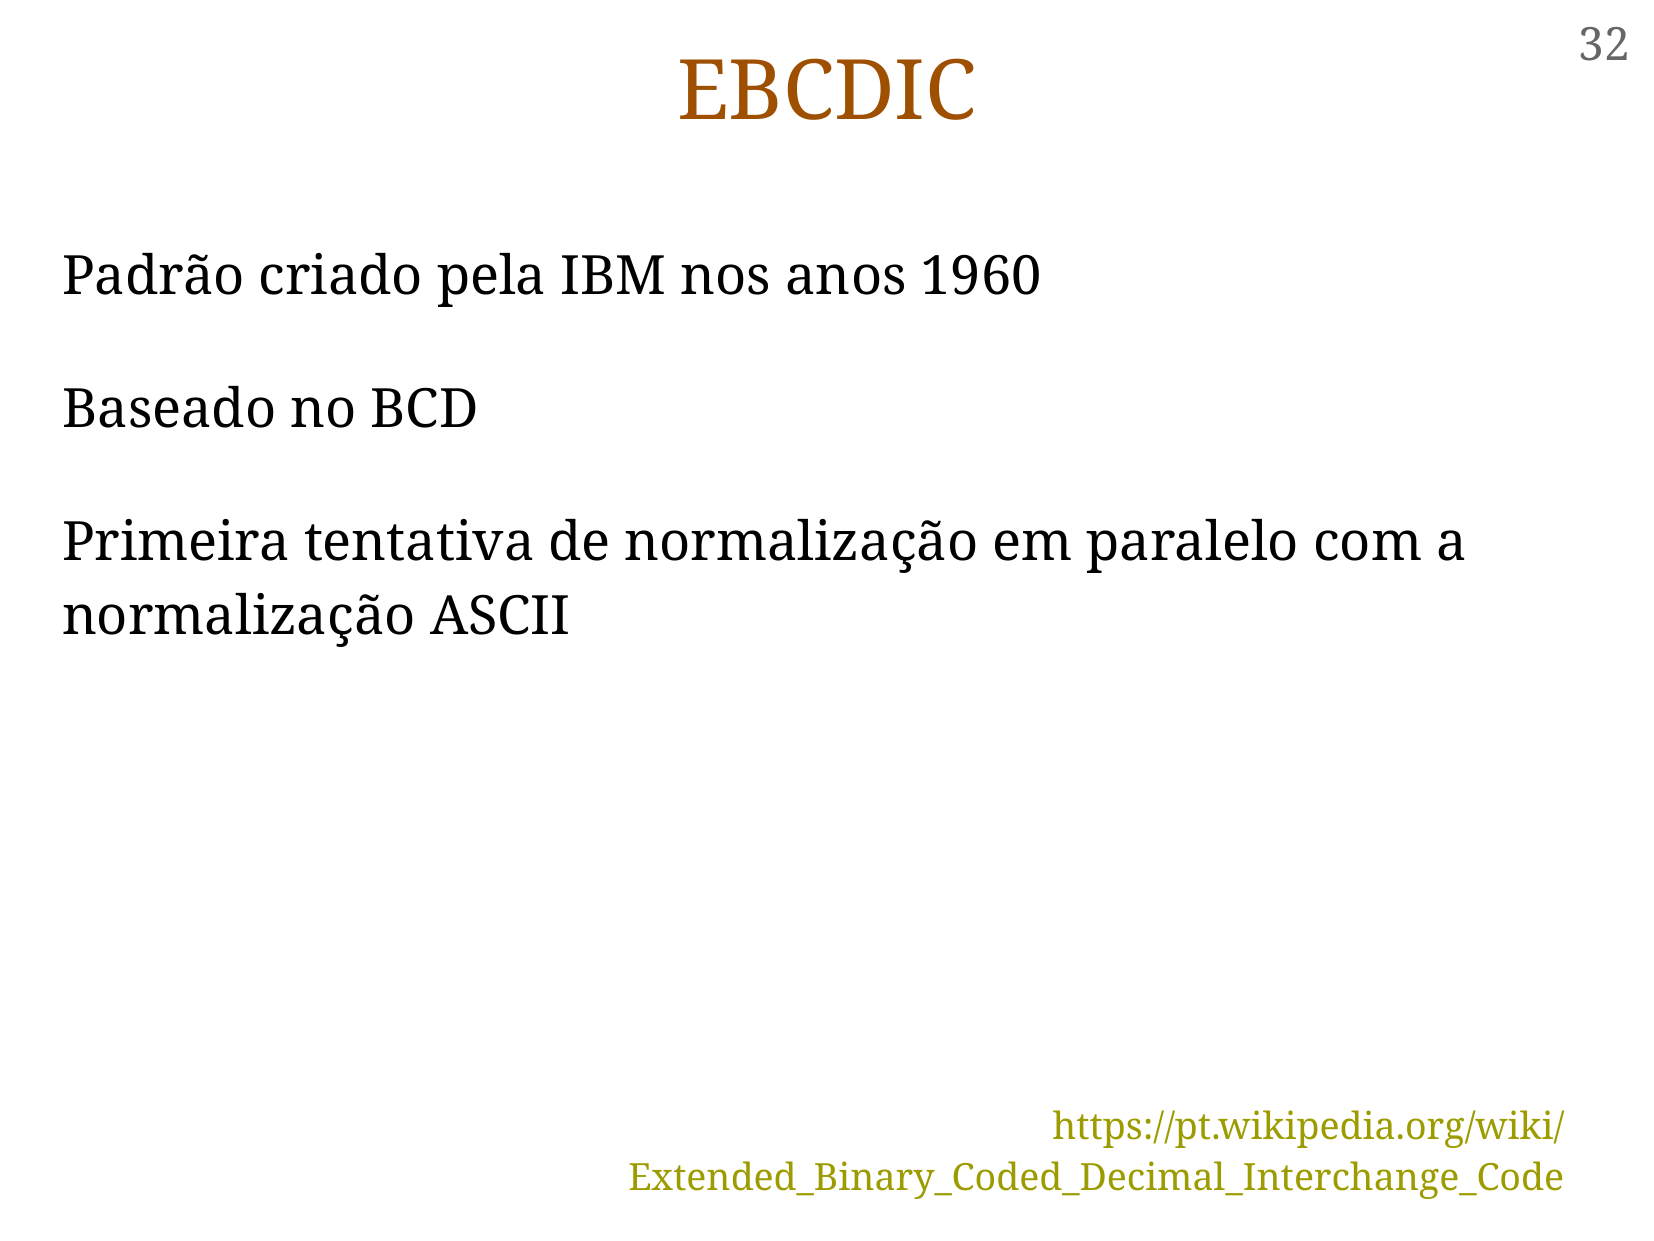

32
# EBCDIC
Padrão criado pela IBM nos anos 1960
Baseado no BCD
Primeira tentativa de normalização em paralelo com a normalização ASCII
https://pt.wikipedia.org/wiki/Extended_Binary_Coded_Decimal_Interchange_Code